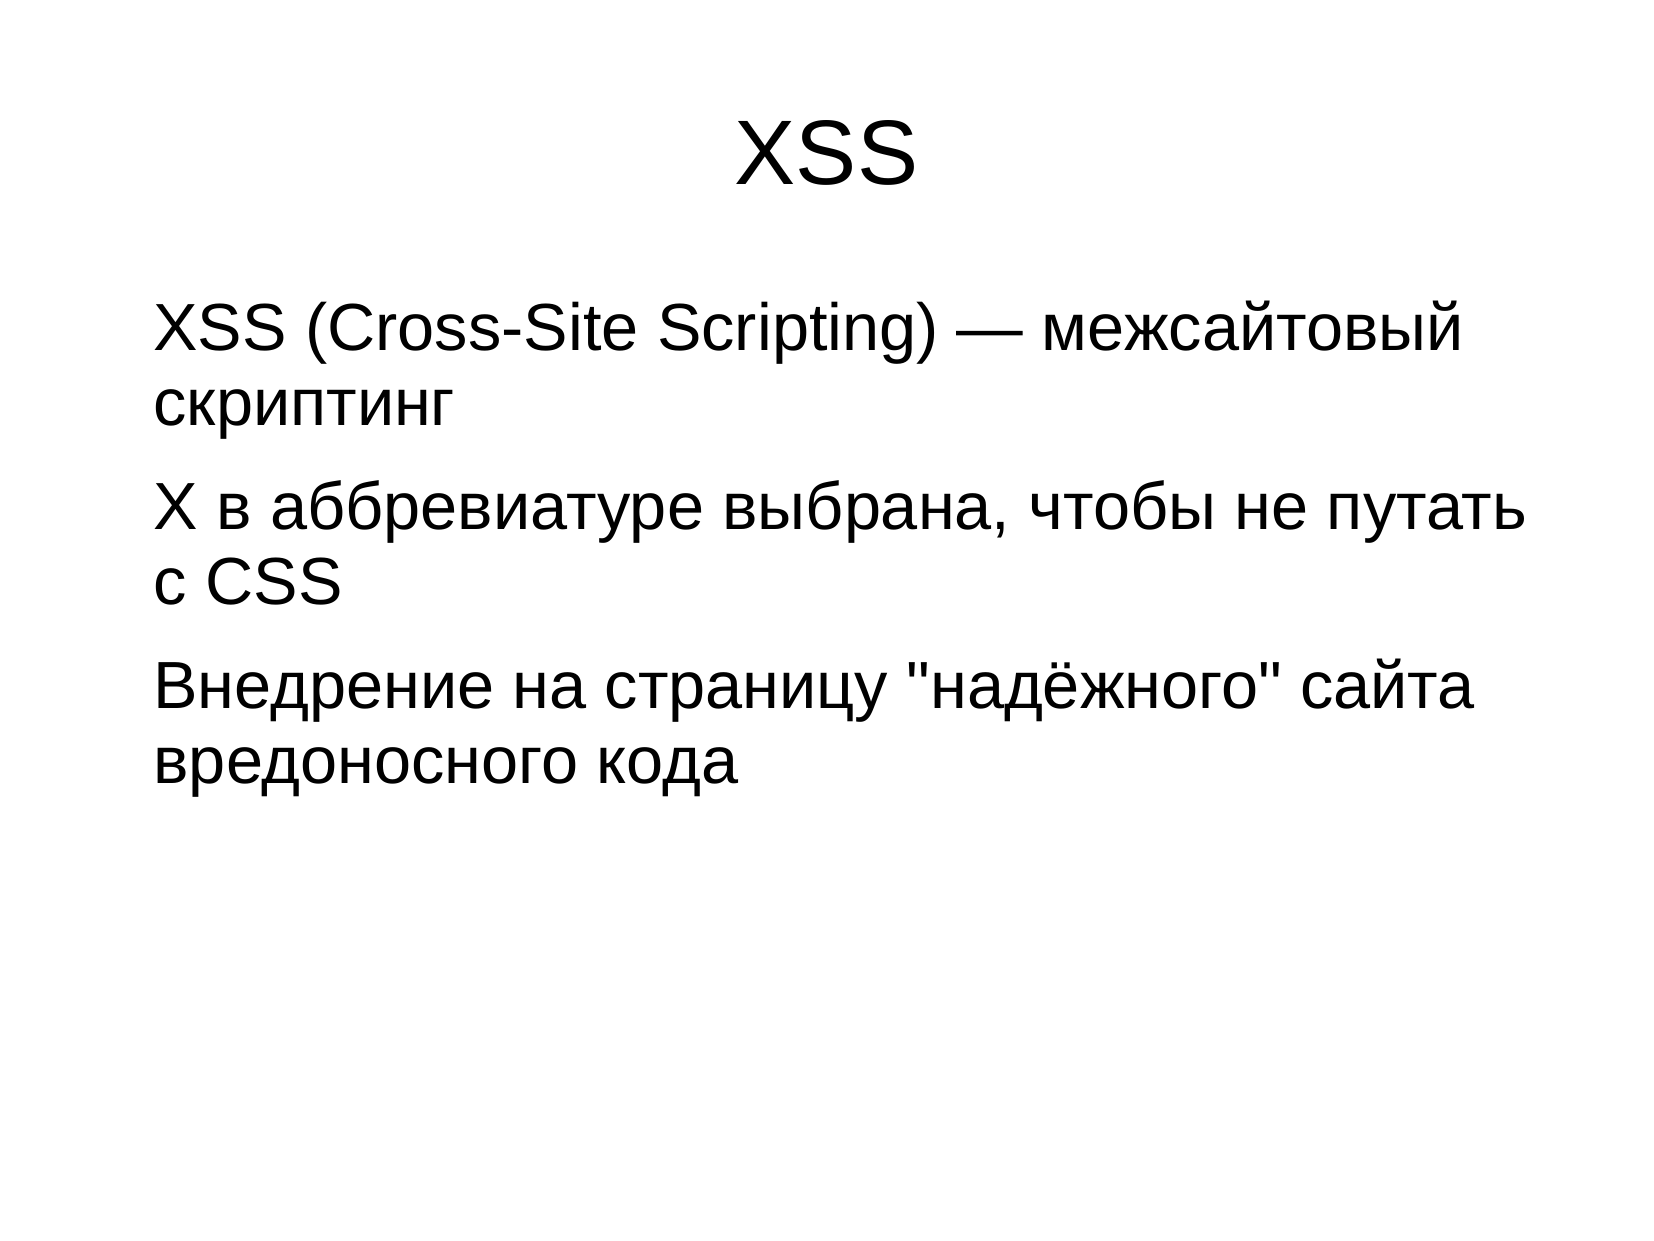

# XSS
XSS (Cross-Site Scripting) — межсайтовый скриптинг
X в аббревиатуре выбрана, чтобы не путать с CSS
Внедрение на страницу "надёжного" сайта вредоносного кода